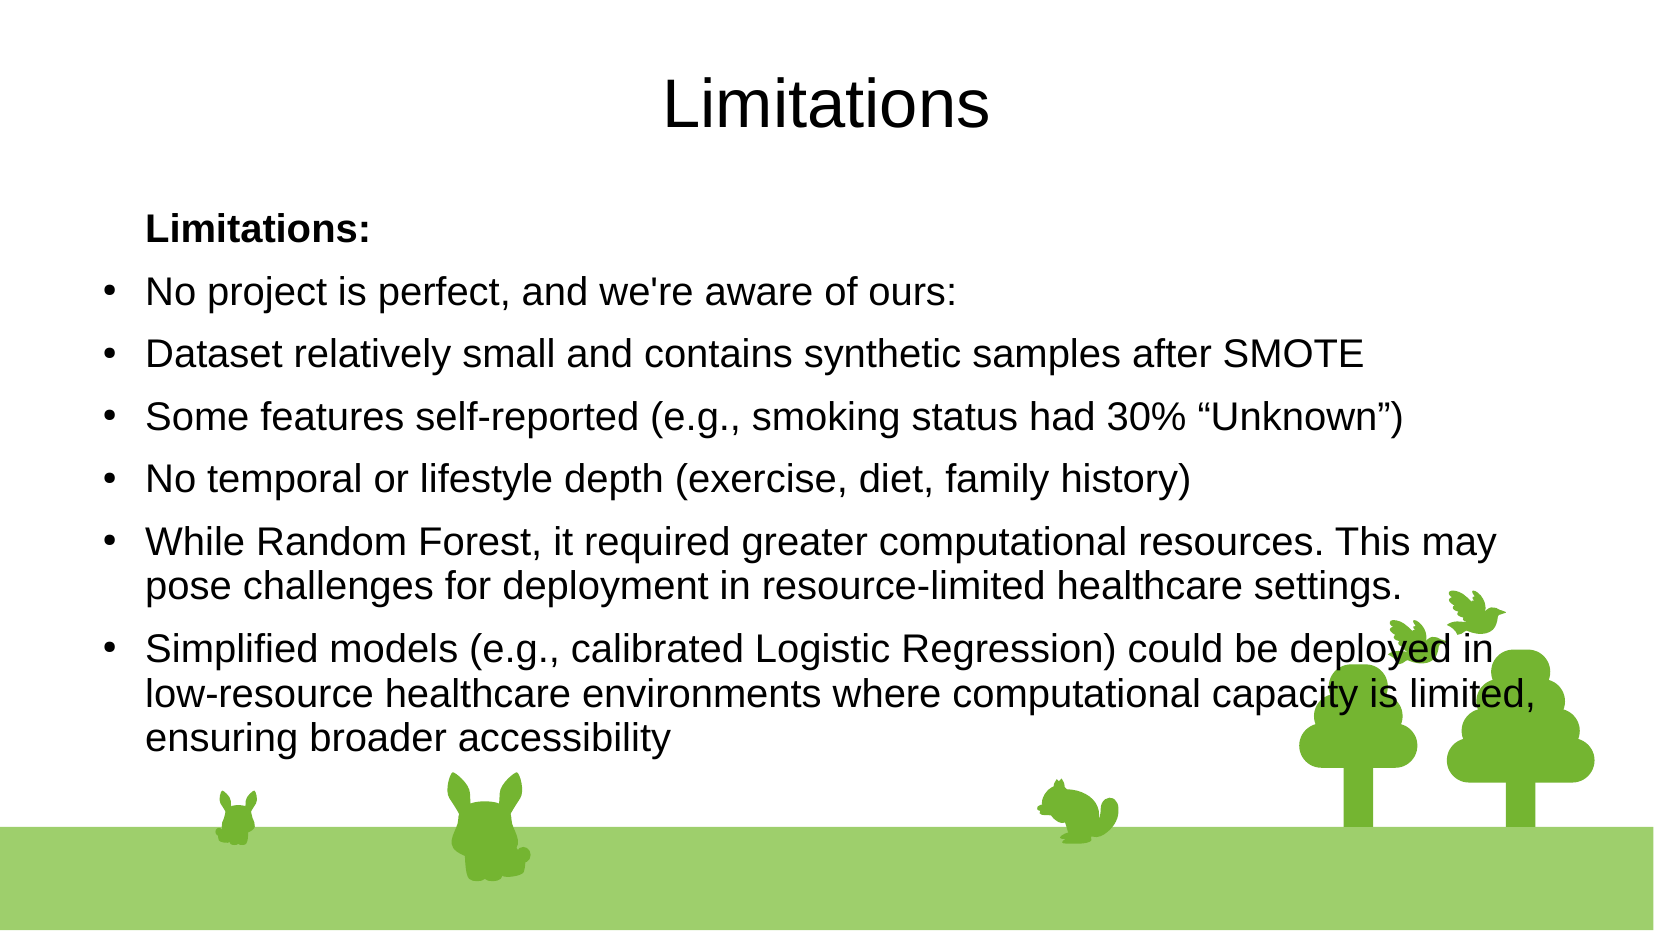

# Limitations
Limitations:
No project is perfect, and we're aware of ours:
Dataset relatively small and contains synthetic samples after SMOTE
Some features self-reported (e.g., smoking status had 30% “Unknown”)
No temporal or lifestyle depth (exercise, diet, family history)
While Random Forest, it required greater computational resources. This may pose challenges for deployment in resource-limited healthcare settings.
Simplified models (e.g., calibrated Logistic Regression) could be deployed in low-resource healthcare environments where computational capacity is limited, ensuring broader accessibility